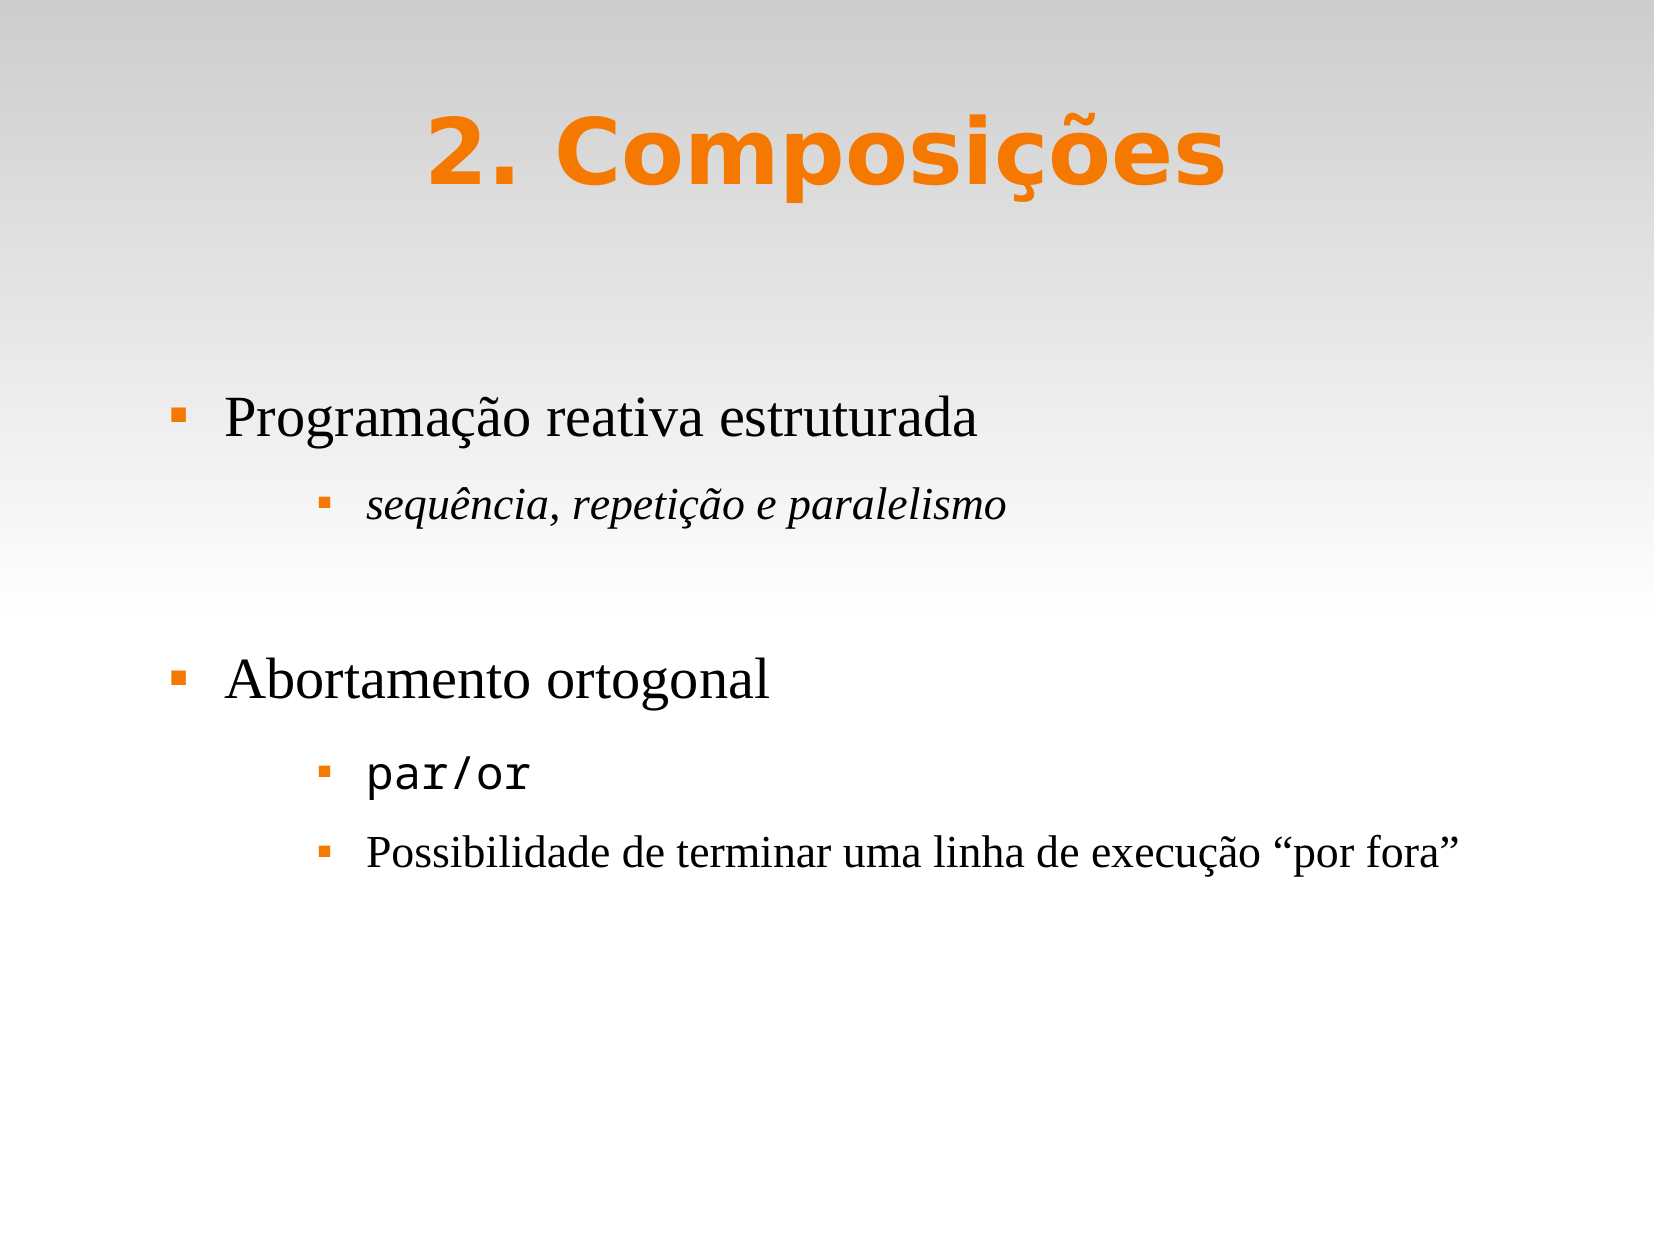

# 2. Composições
Programação reativa estruturada
sequência, repetição e paralelismo
Abortamento ortogonal
par/or
Possibilidade de terminar uma linha de execução “por fora”